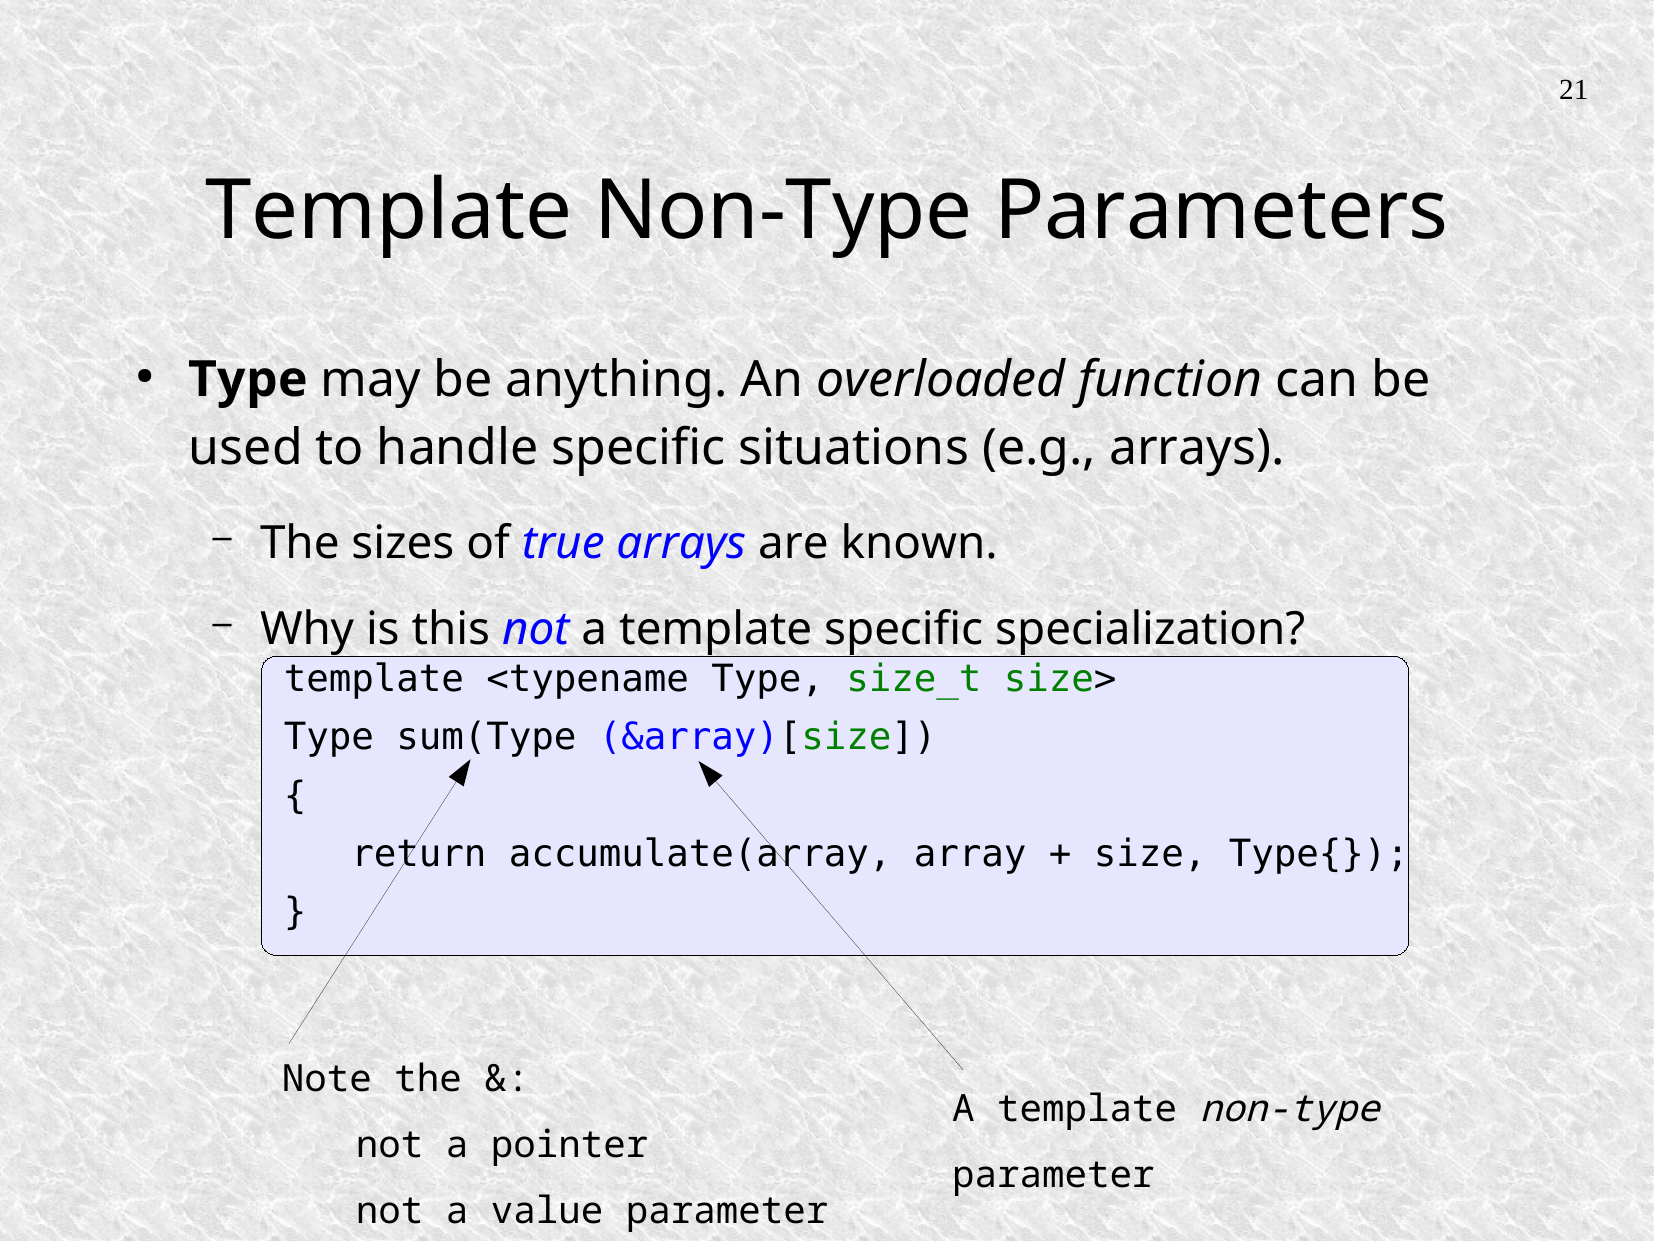

21
# Template Non-Type Parameters
Type may be anything. An overloaded function can be used to handle specific situations (e.g., arrays).
The sizes of true arrays are known.
Why is this not a template specific specialization?
 template <typename Type, size_t size>
 Type sum(Type (&array)[size])
 {
 return accumulate(array, array + size, Type{});
 }
Note the &:
	not a pointer
	not a value parameter
A template non-type
parameter